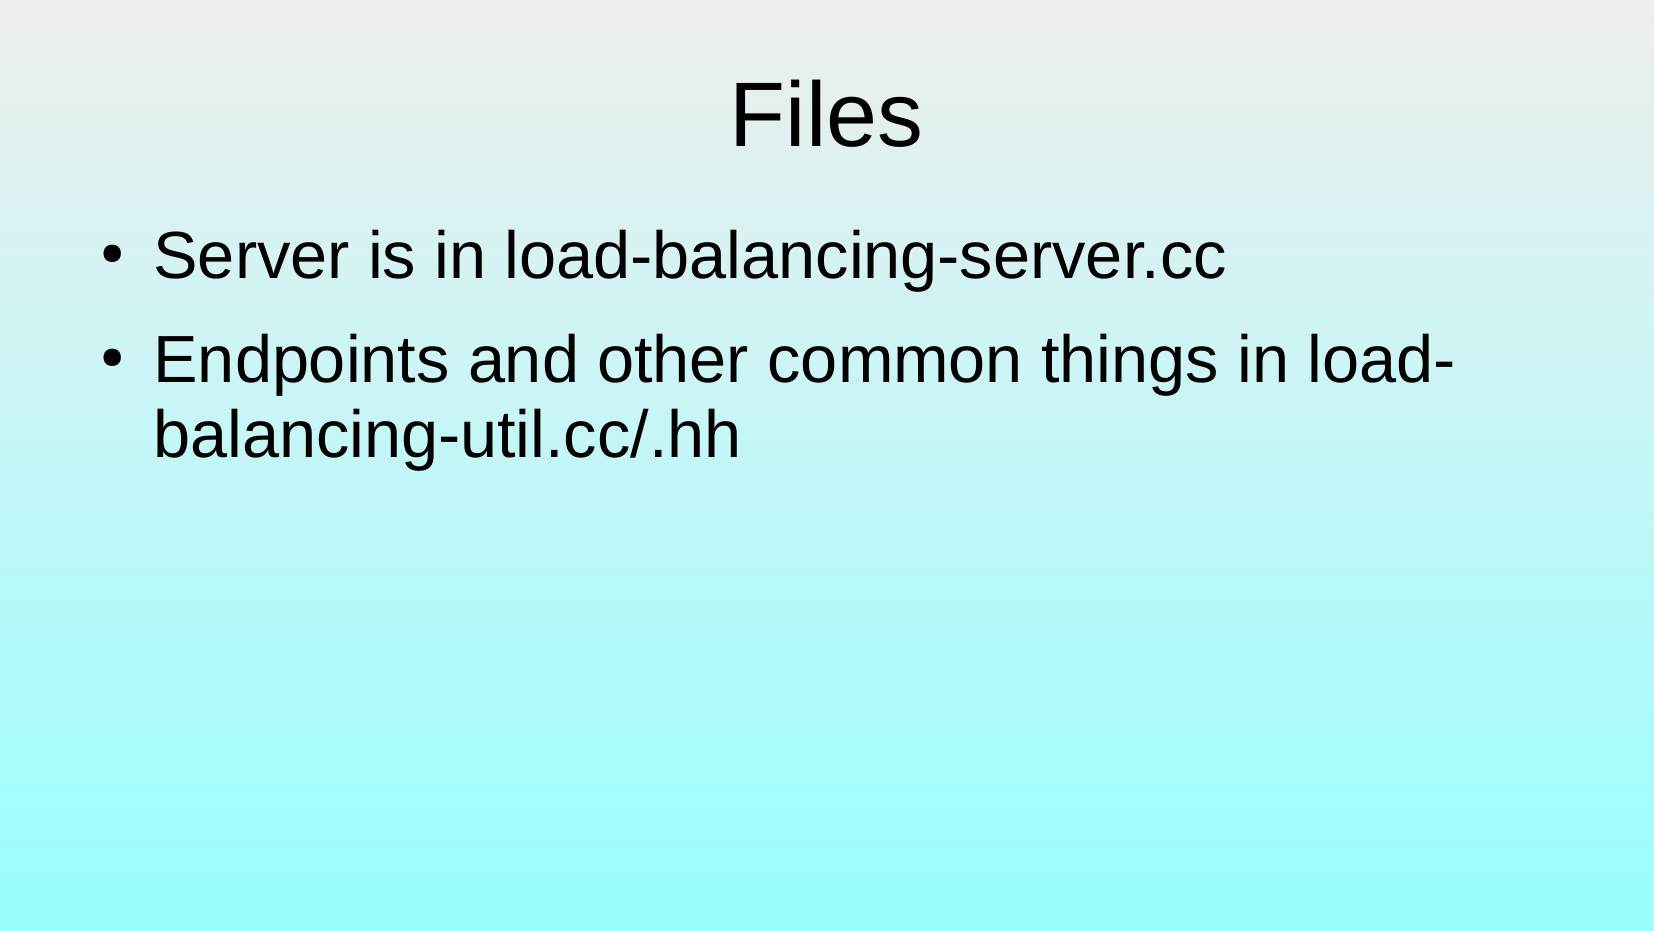

# Files
Server is in load-balancing-server.cc
Endpoints and other common things in load-balancing-util.cc/.hh